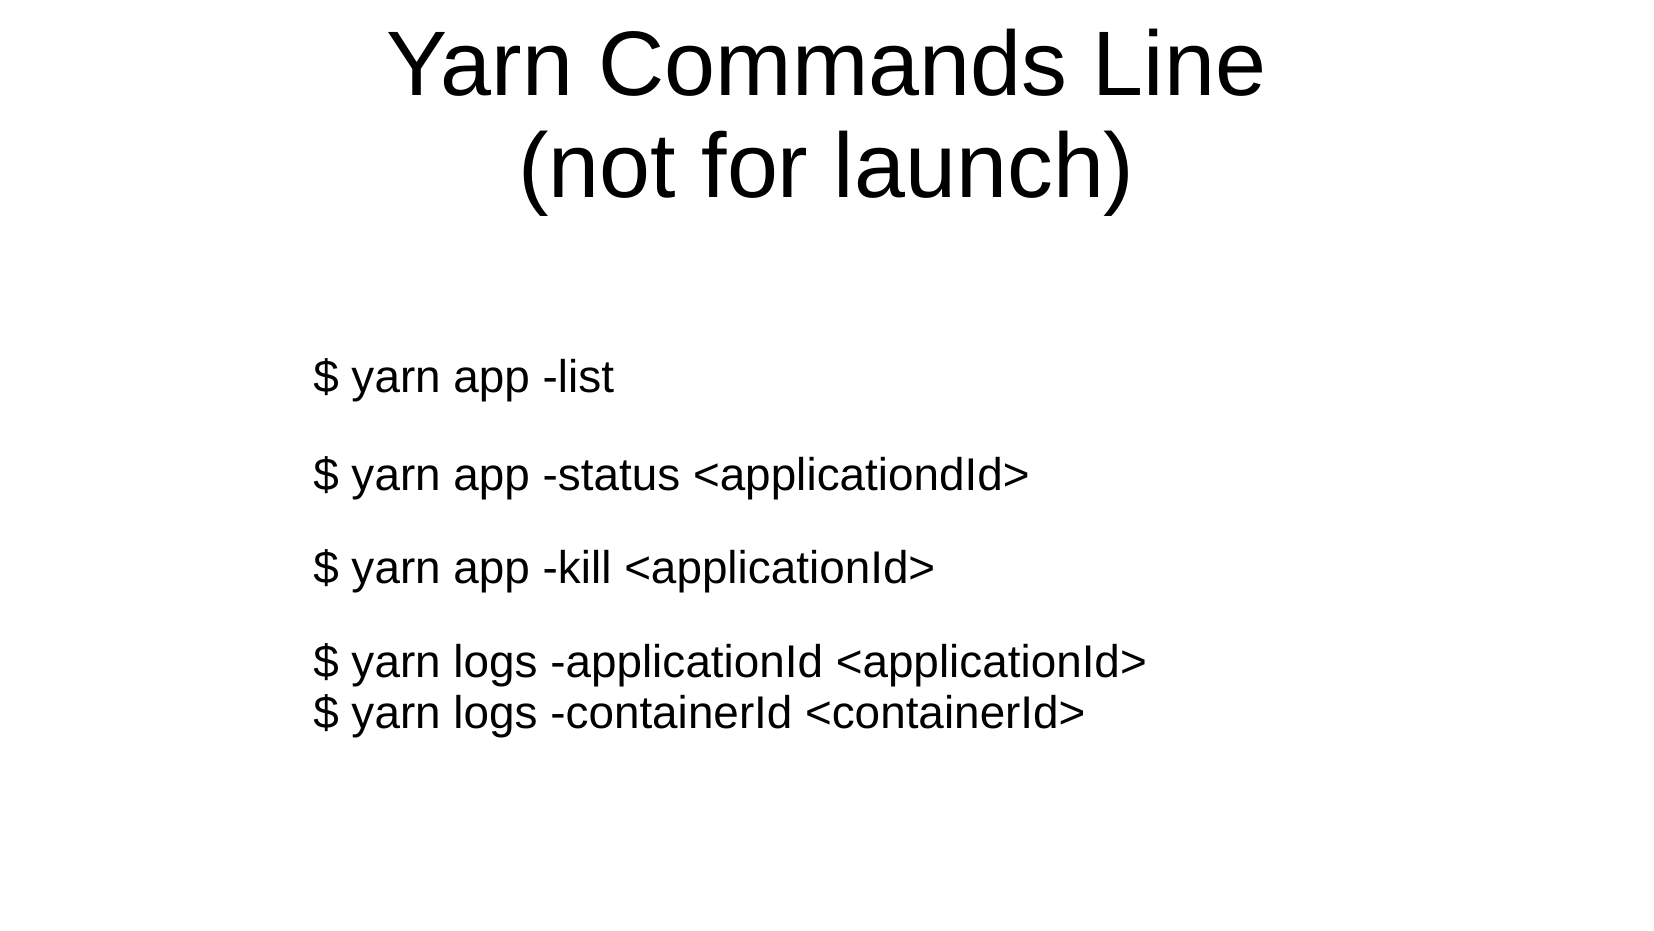

# Yarn Commands Line (not for launch)
$ yarn app -list
$ yarn app -status <applicationdId>
$ yarn app -kill <applicationId>
$ yarn logs -applicationId <applicationId>
$ yarn logs -containerId <containerId>